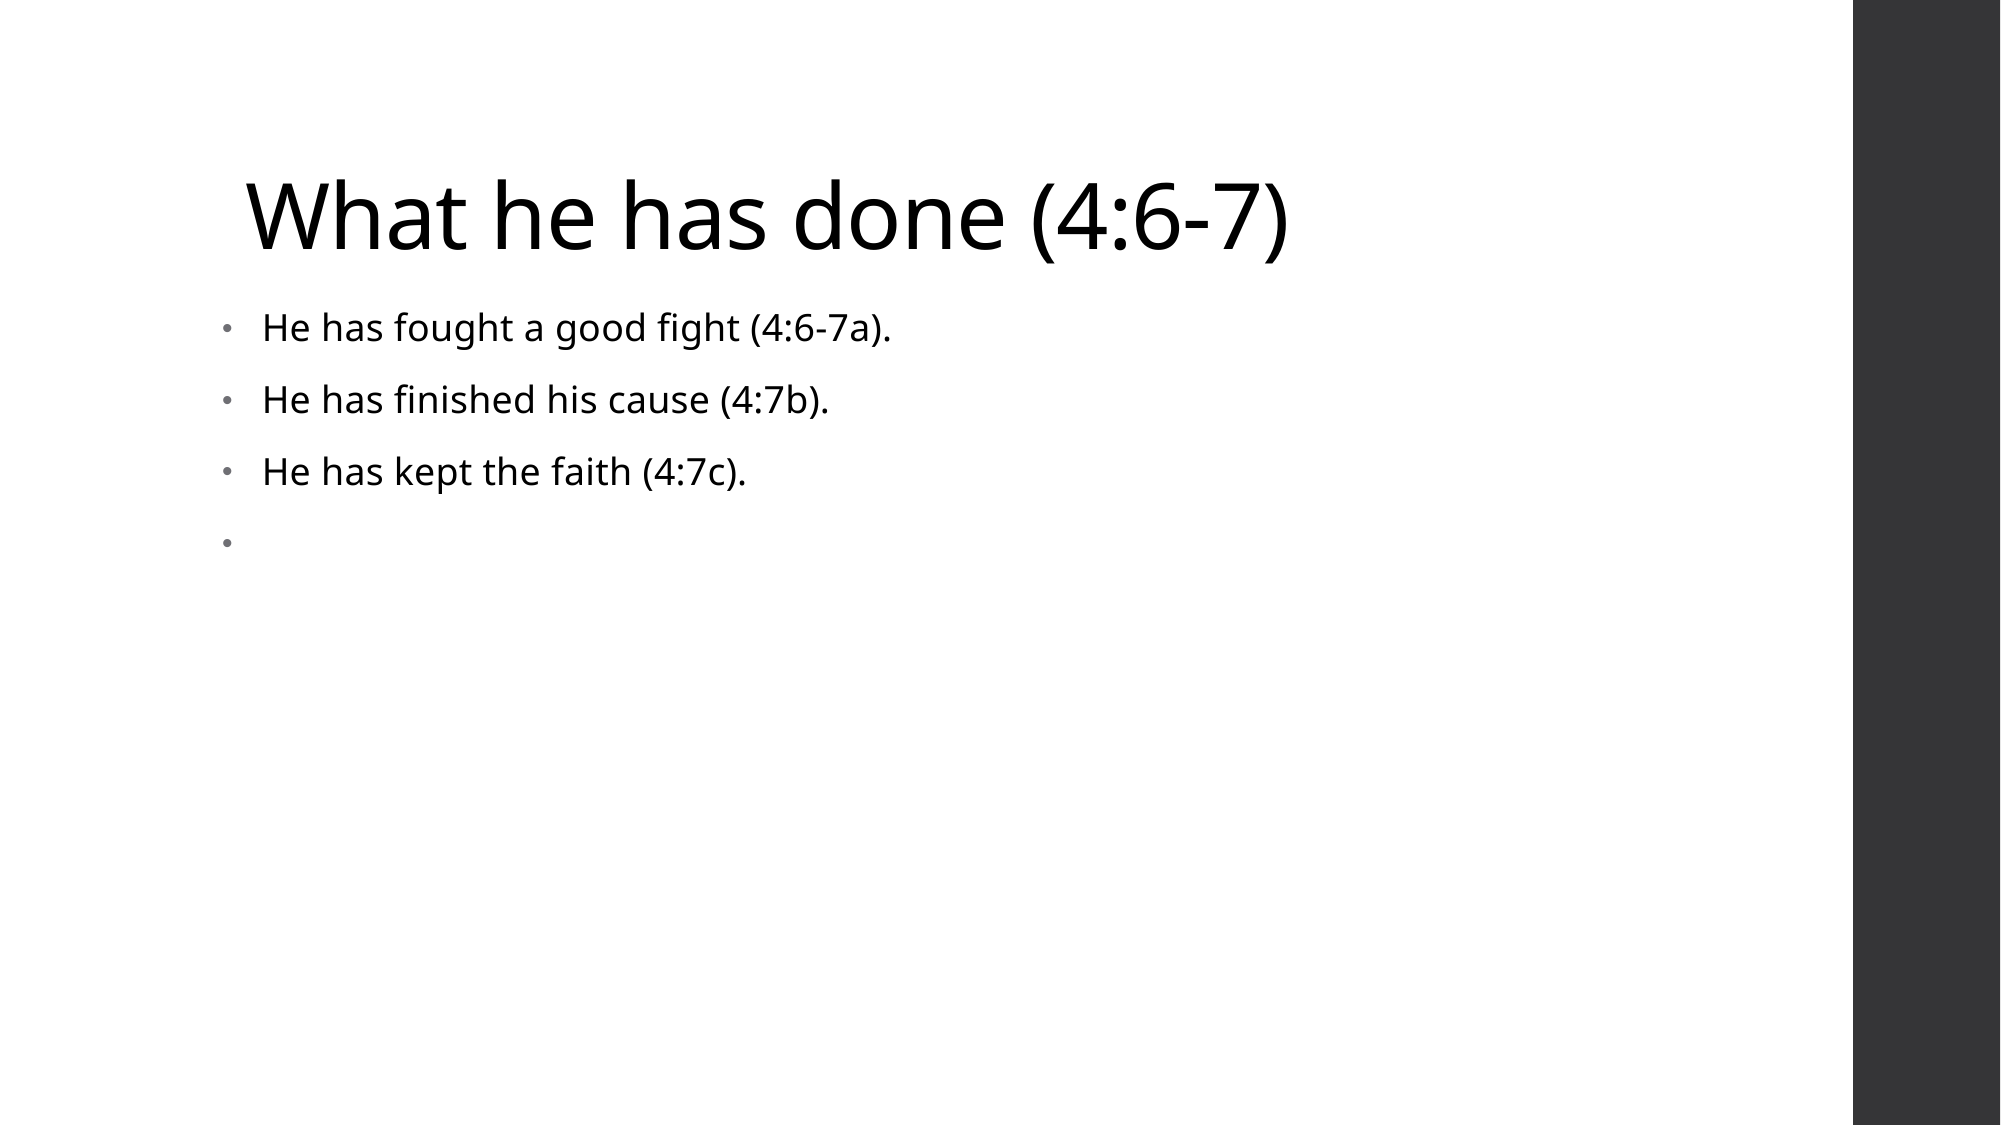

# What he has done (4:6-7)
 He has fought a good fight (4:6-7a).
 He has finished his cause (4:7b).
 He has kept the faith (4:7c).